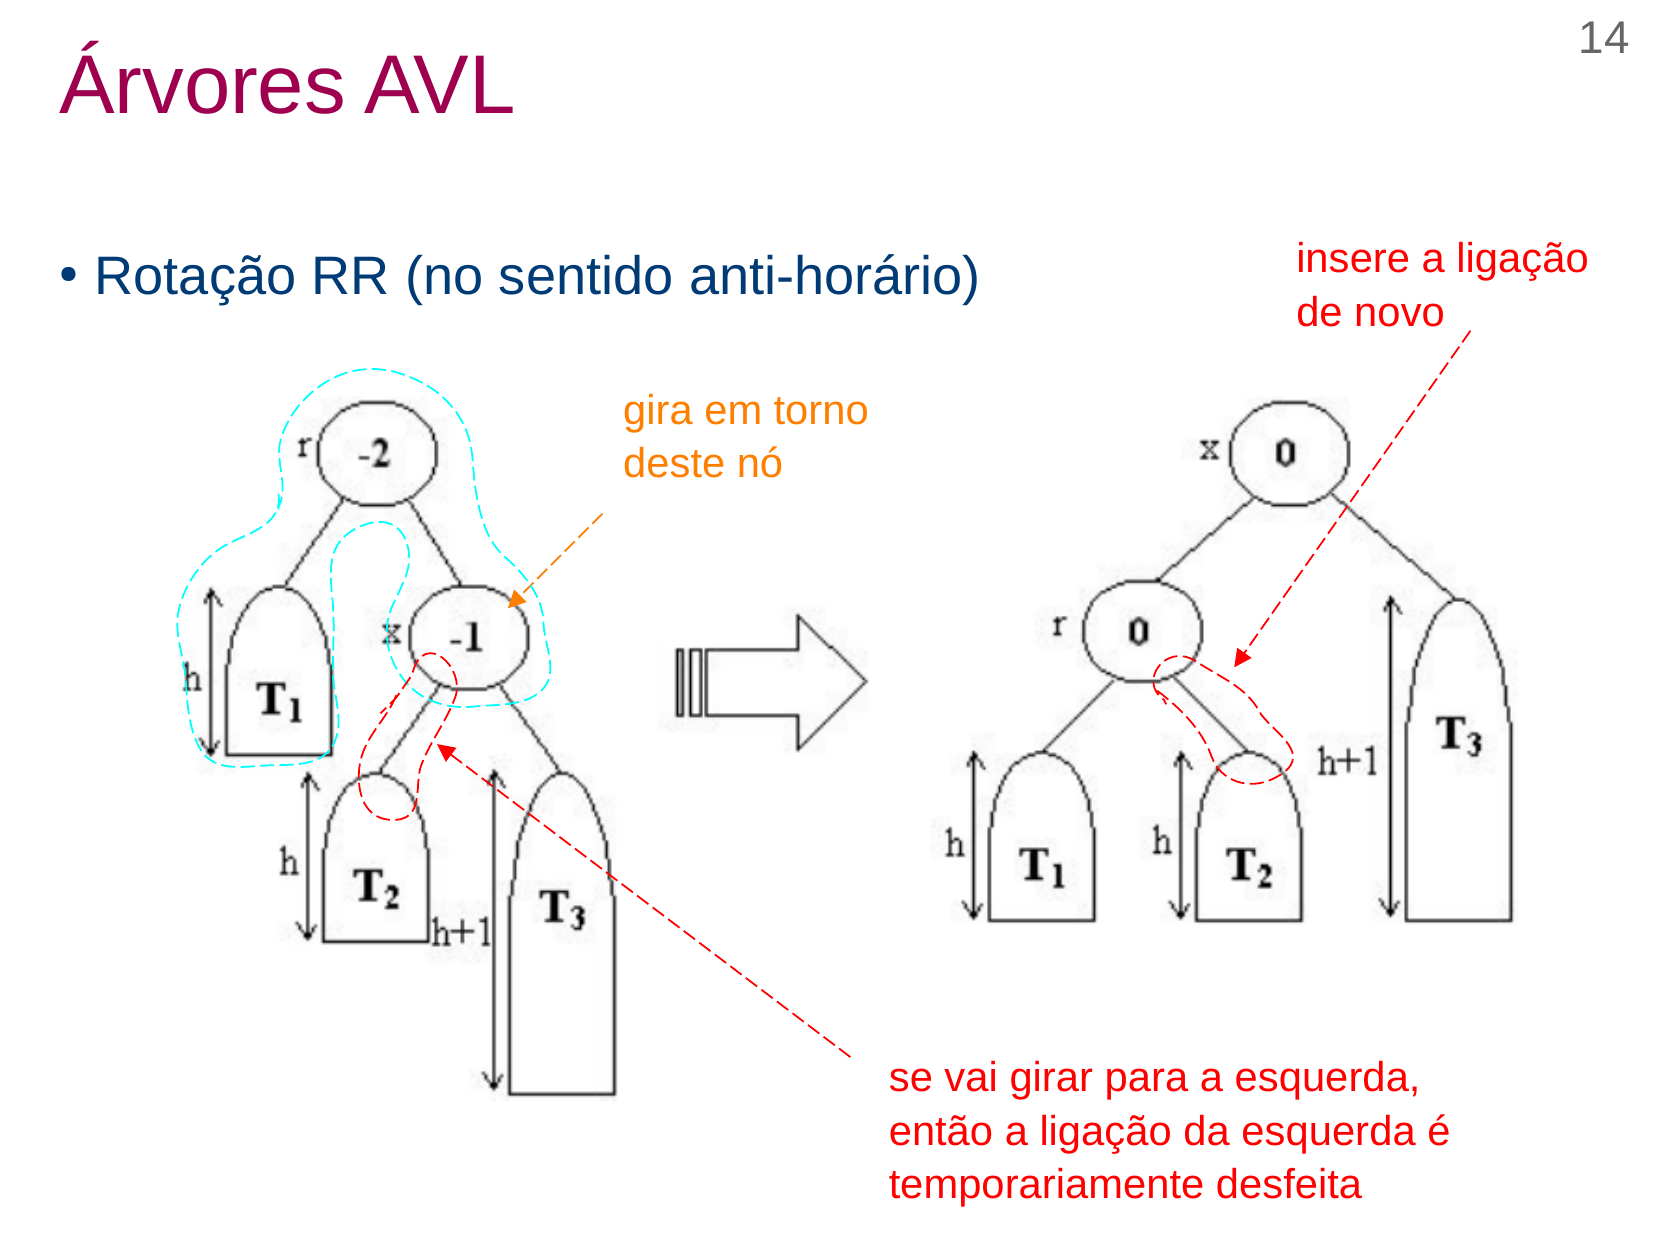

14
# Árvores AVL
insere a ligação de novo
Rotação RR (no sentido anti-horário)
gira em torno deste nó
se vai girar para a esquerda, então a ligação da esquerda é temporariamente desfeita